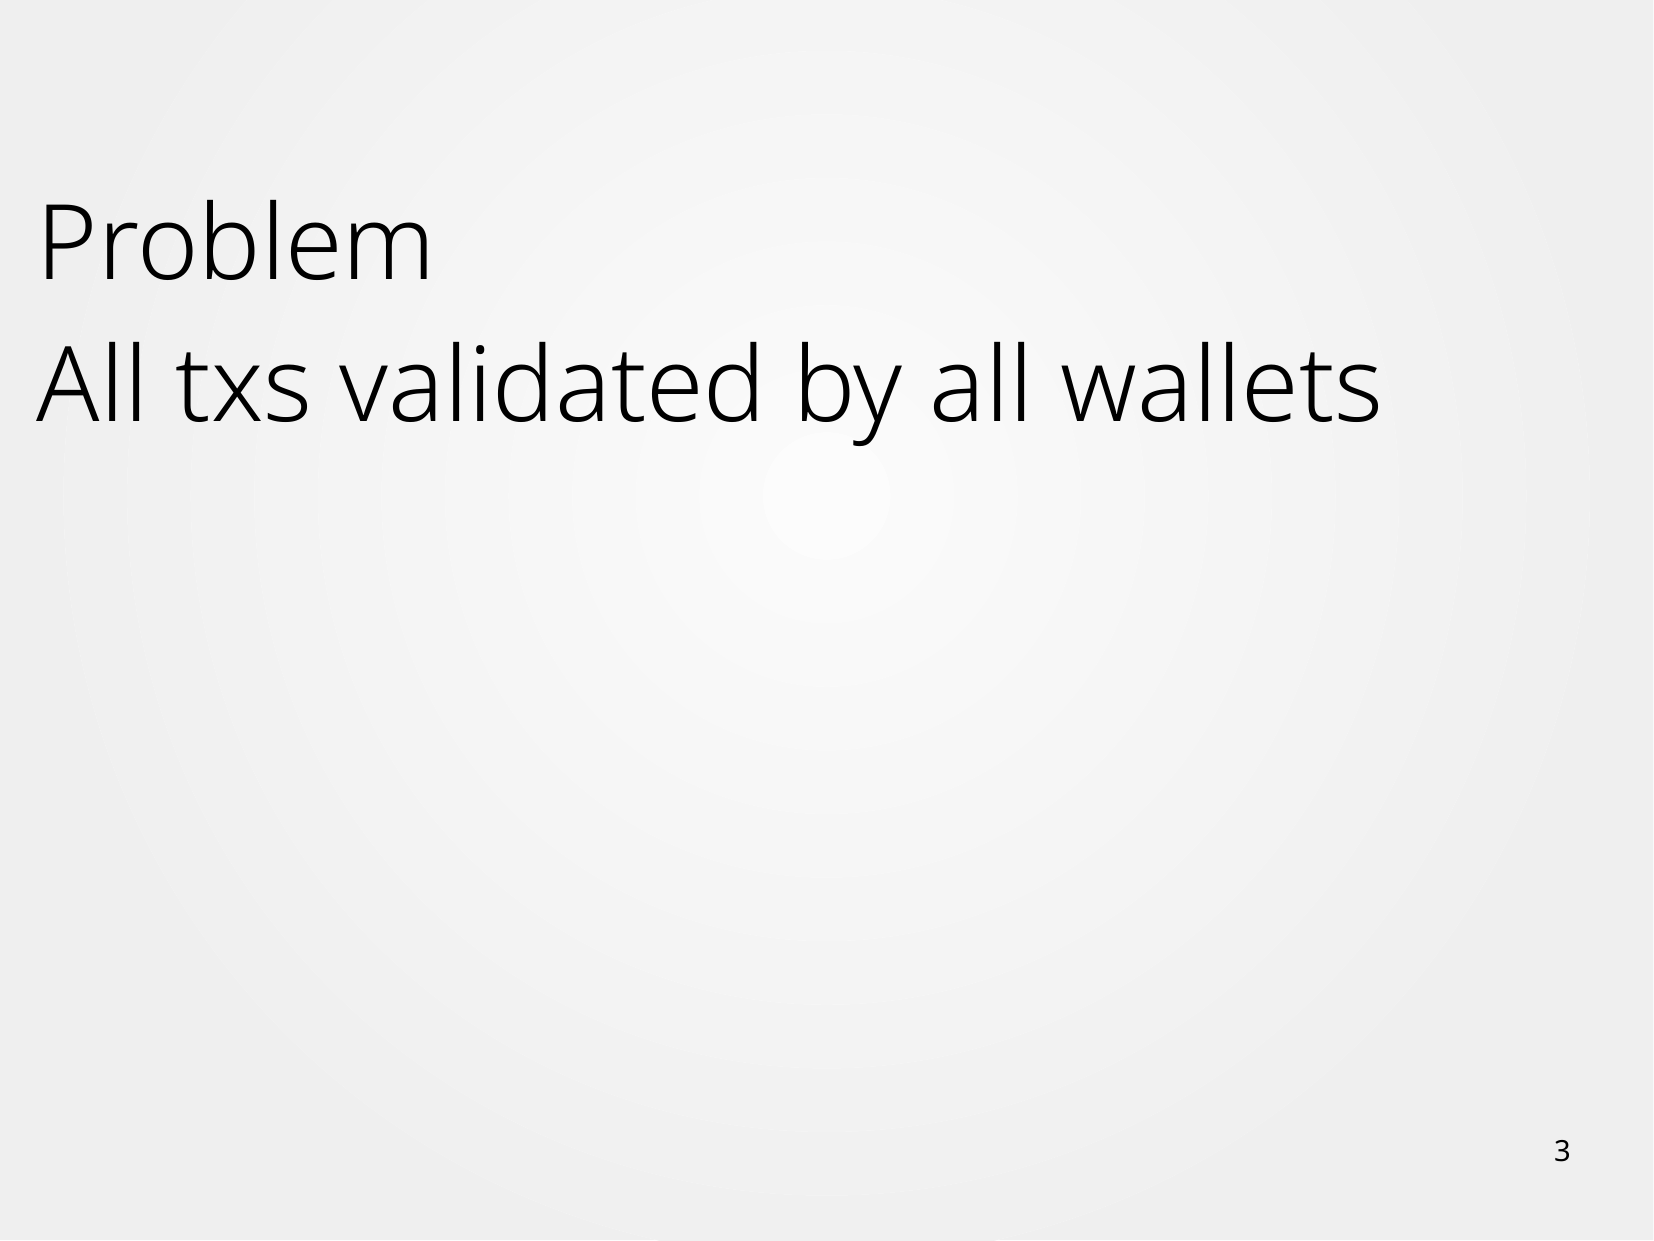

# Problem All txs validated by all wallets
3